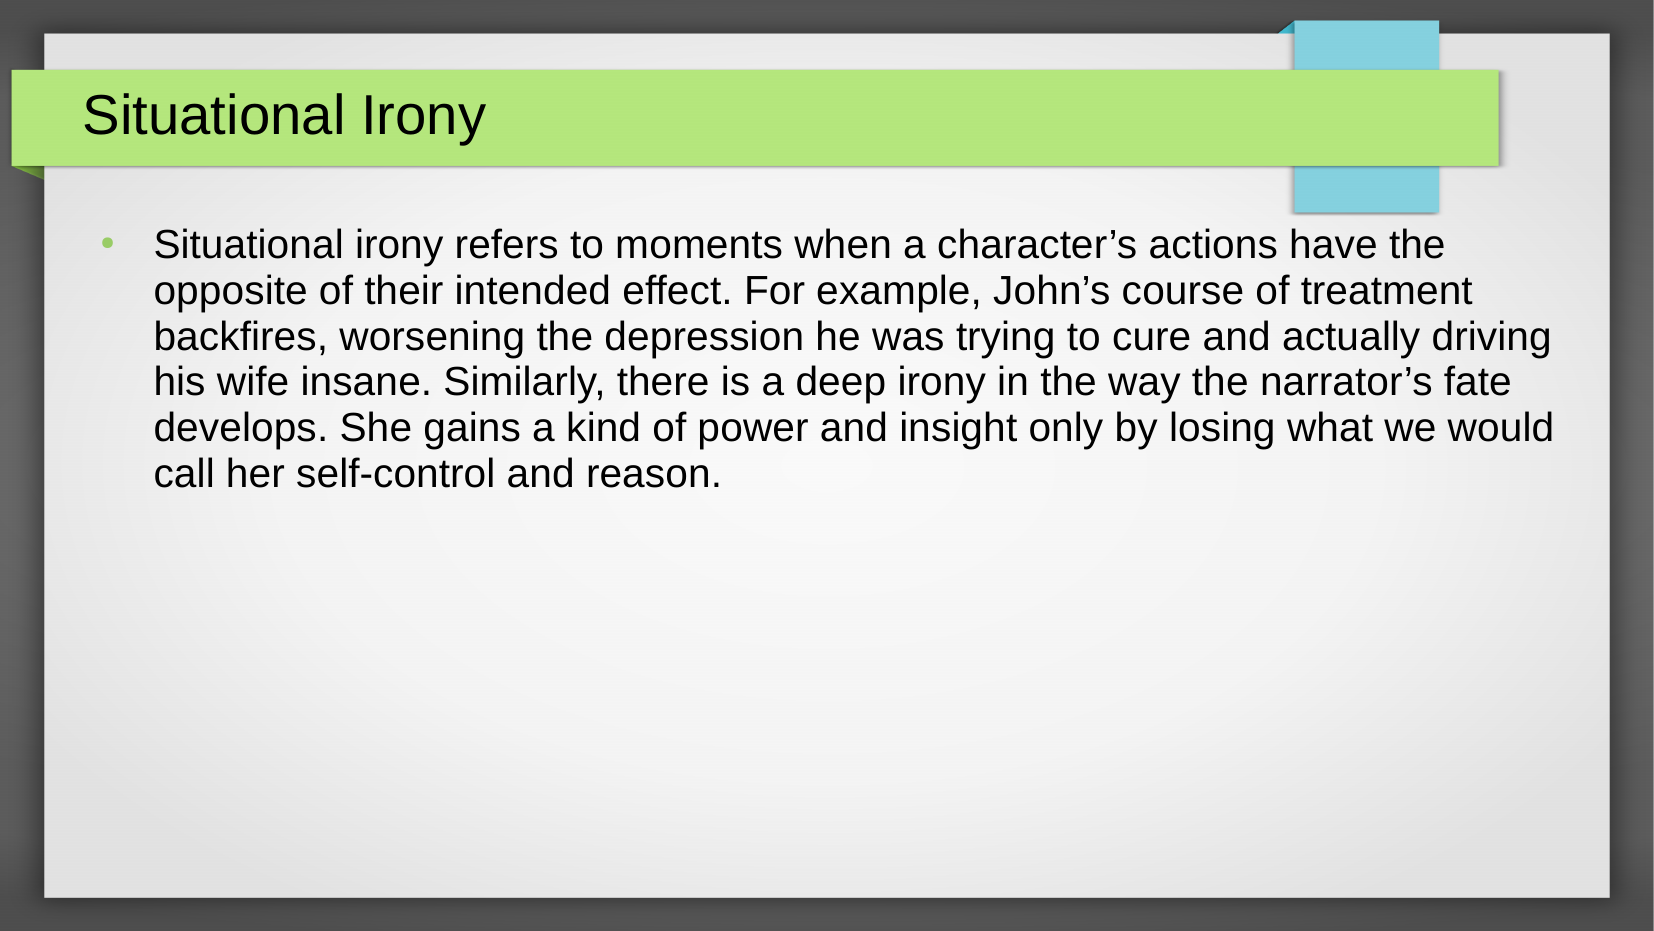

# Situational Irony
Situational irony refers to moments when a character’s actions have the opposite of their intended effect. For example, John’s course of treatment backfires, worsening the depression he was trying to cure and actually driving his wife insane. Similarly, there is a deep irony in the way the narrator’s fate develops. She gains a kind of power and insight only by losing what we would call her self-control and reason.